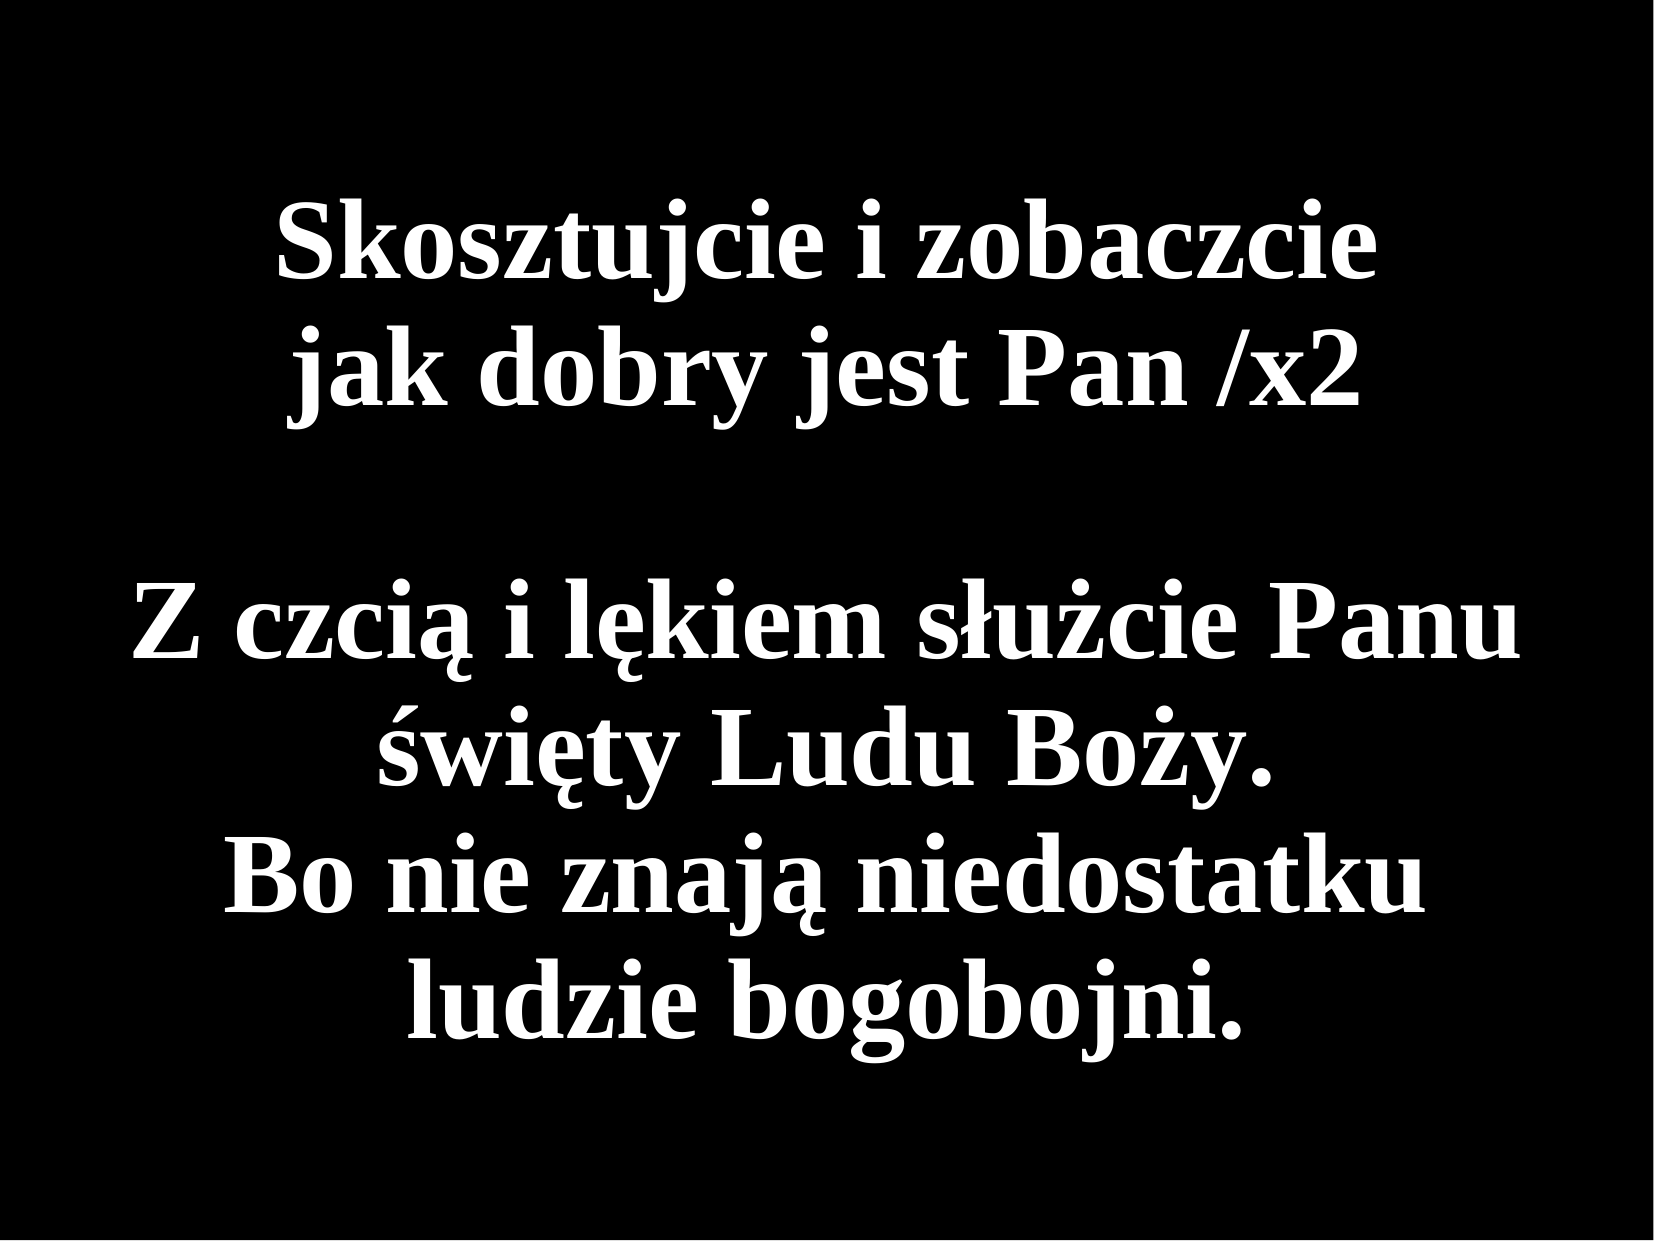

# Skosztujcie i zobaczcie jak dobry jest Pan /x2 Z czcią i lękiem służcie Panu święty Ludu Boży. Bo nie znają niedostatku ludzie bogobojni.